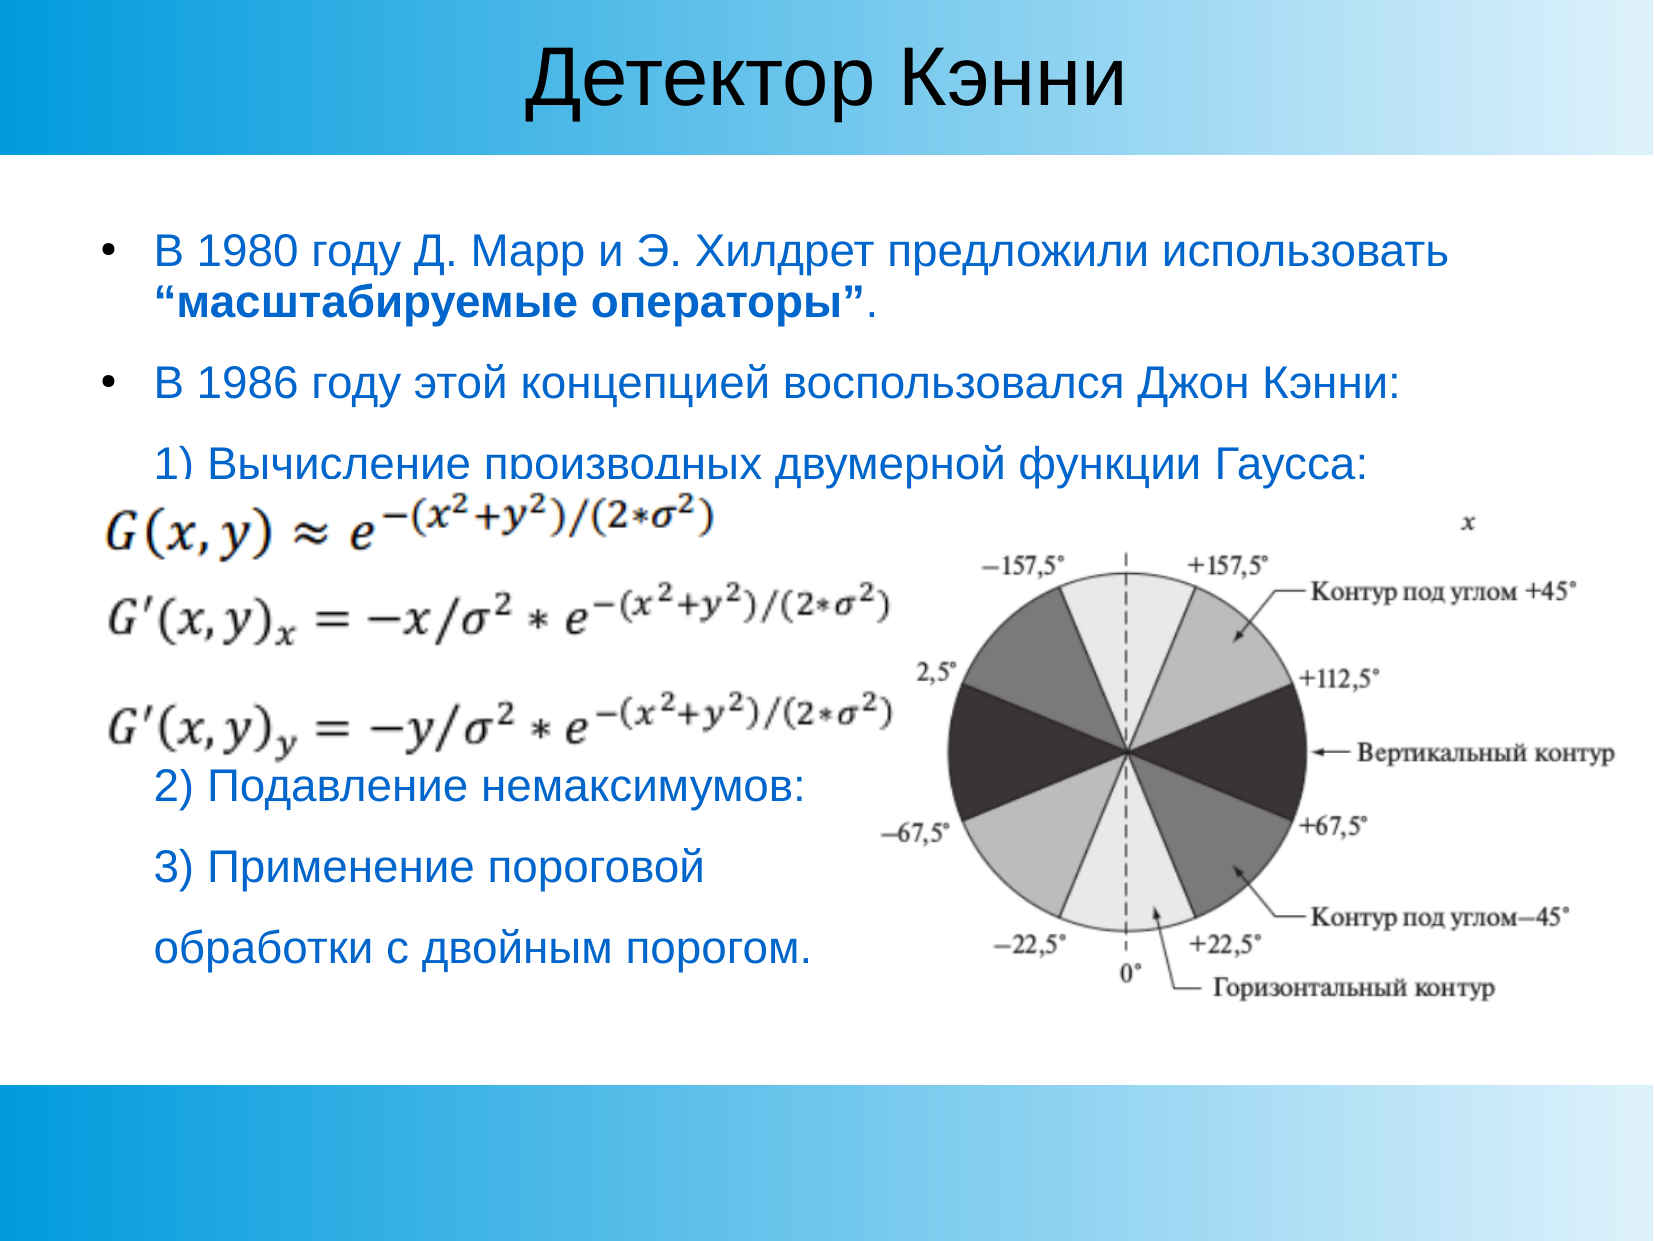

# Детектор Кэнни
В 1980 году Д. Марр и Э. Хилдрет предложили использовать “масштабируемые операторы”.
В 1986 году этой концепцией воспользовался Джон Кэнни:
1) Вычисление производных двумерной функции Гаусса:
2) Подавление немаксимумов:
3) Применение пороговой
обработки с двойным порогом.